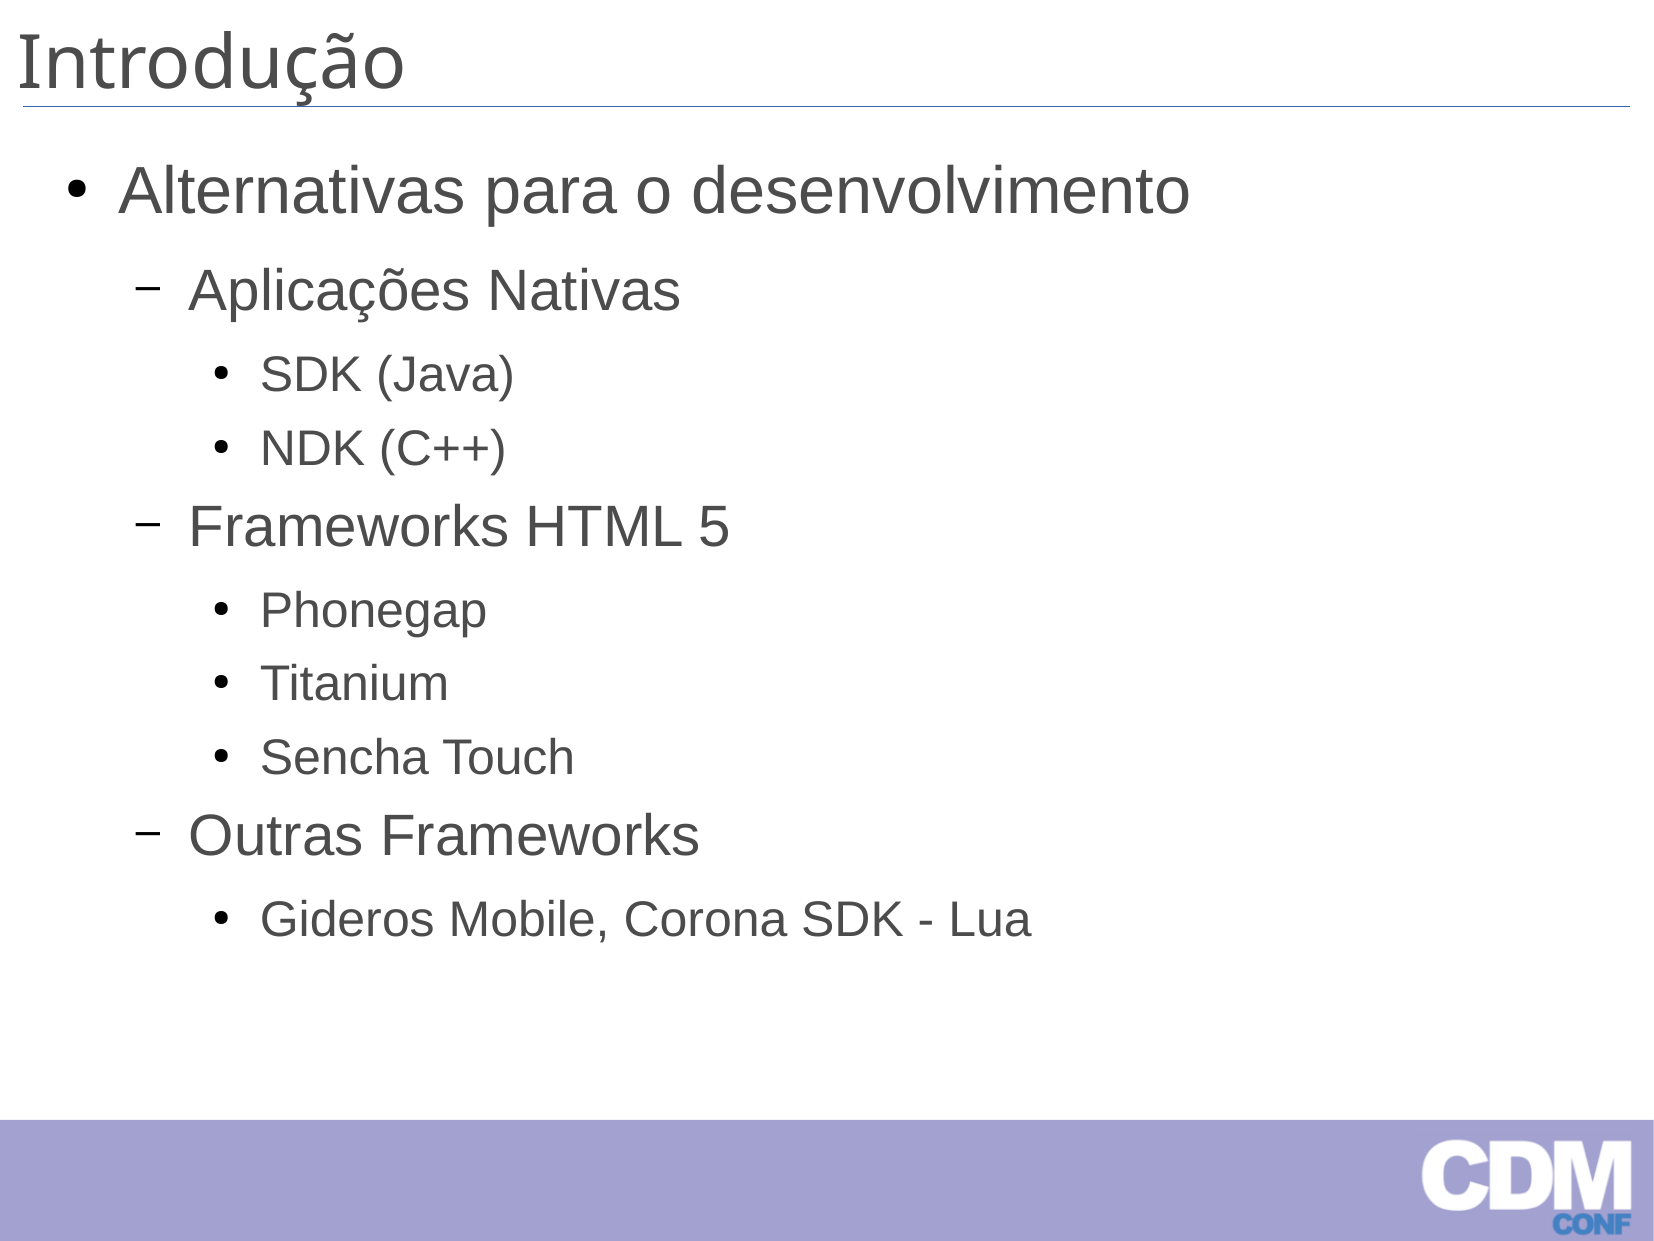

# Introdução
Alternativas para o desenvolvimento
Aplicações Nativas
SDK (Java)
NDK (C++)
Frameworks HTML 5
Phonegap
Titanium
Sencha Touch
Outras Frameworks
Gideros Mobile, Corona SDK - Lua